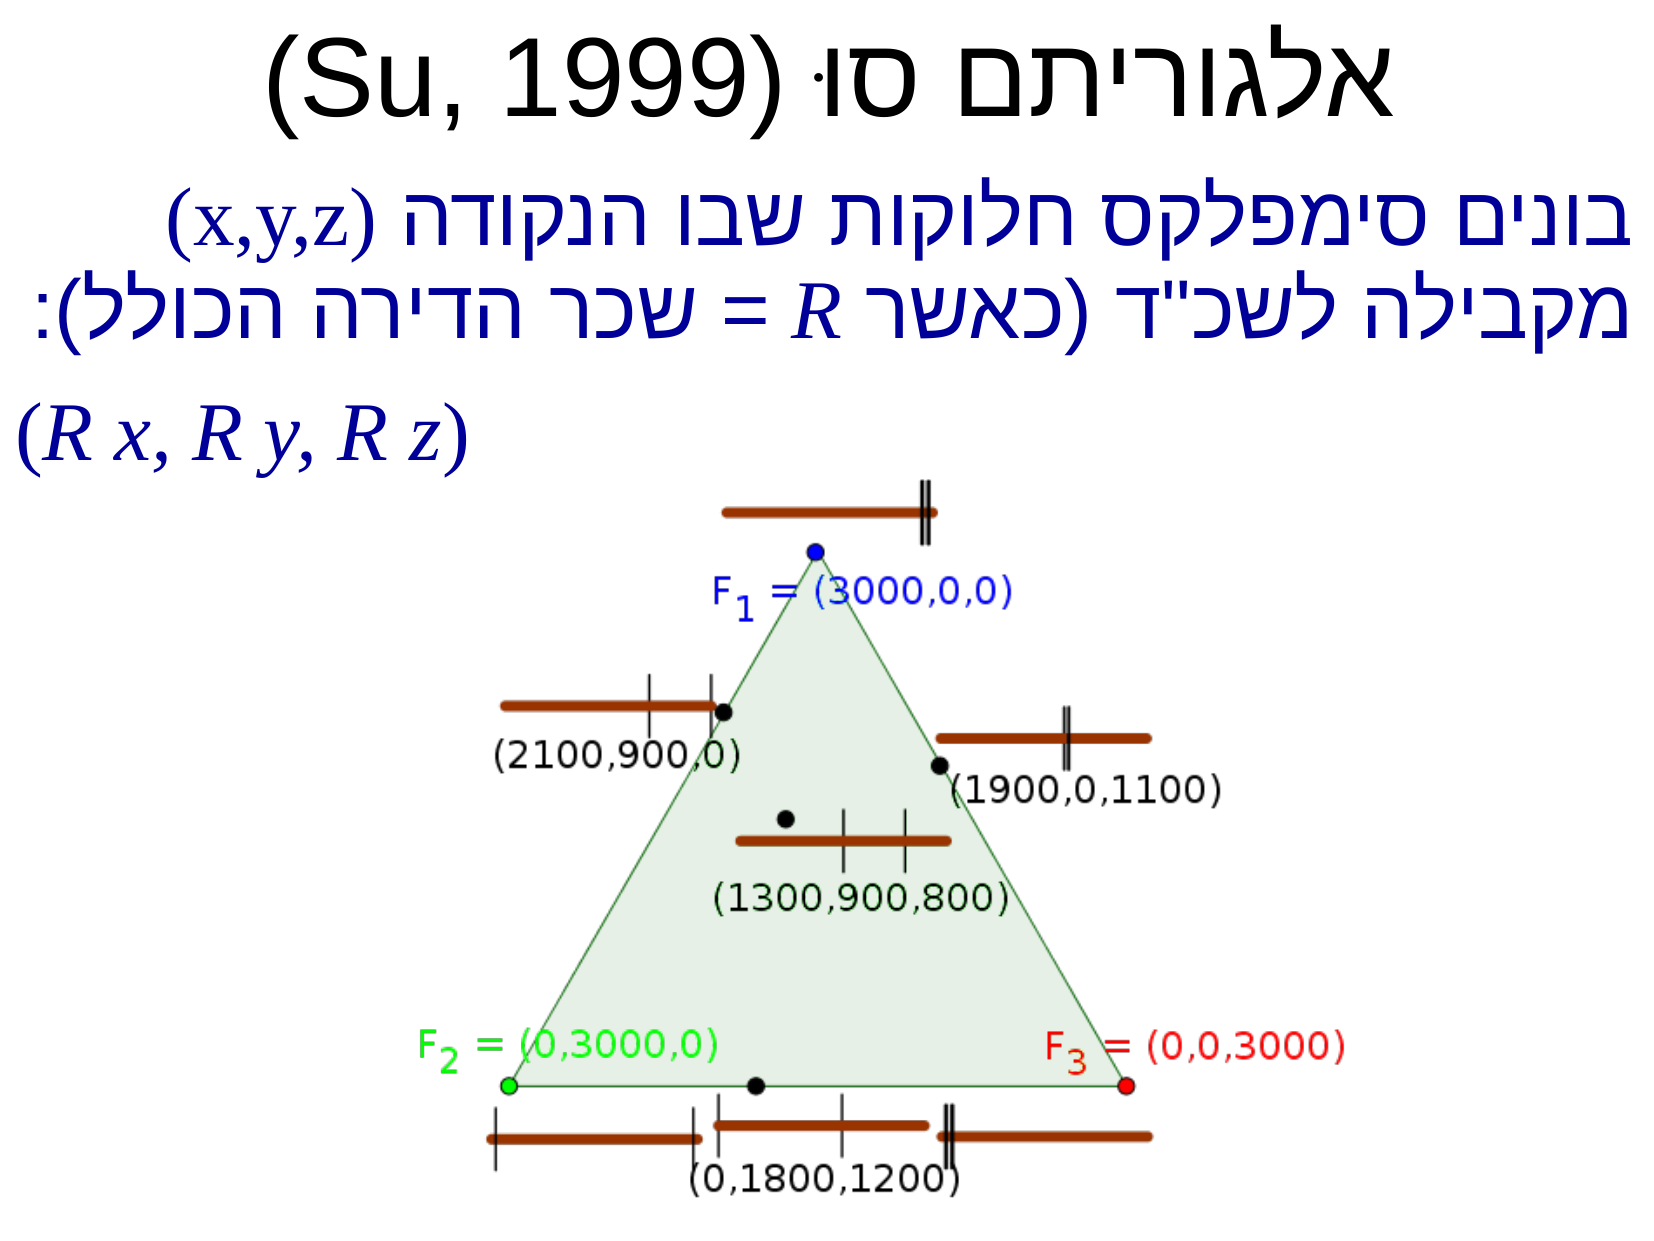

# אלגוריתם סוּ (Su, 1999)
בונים סימפלקס חלוקות שבו הנקודה (x,y,z) מקבילה לשכ"ד (כאשר R = שכר הדירה הכולל):
(R x, R y, R z)